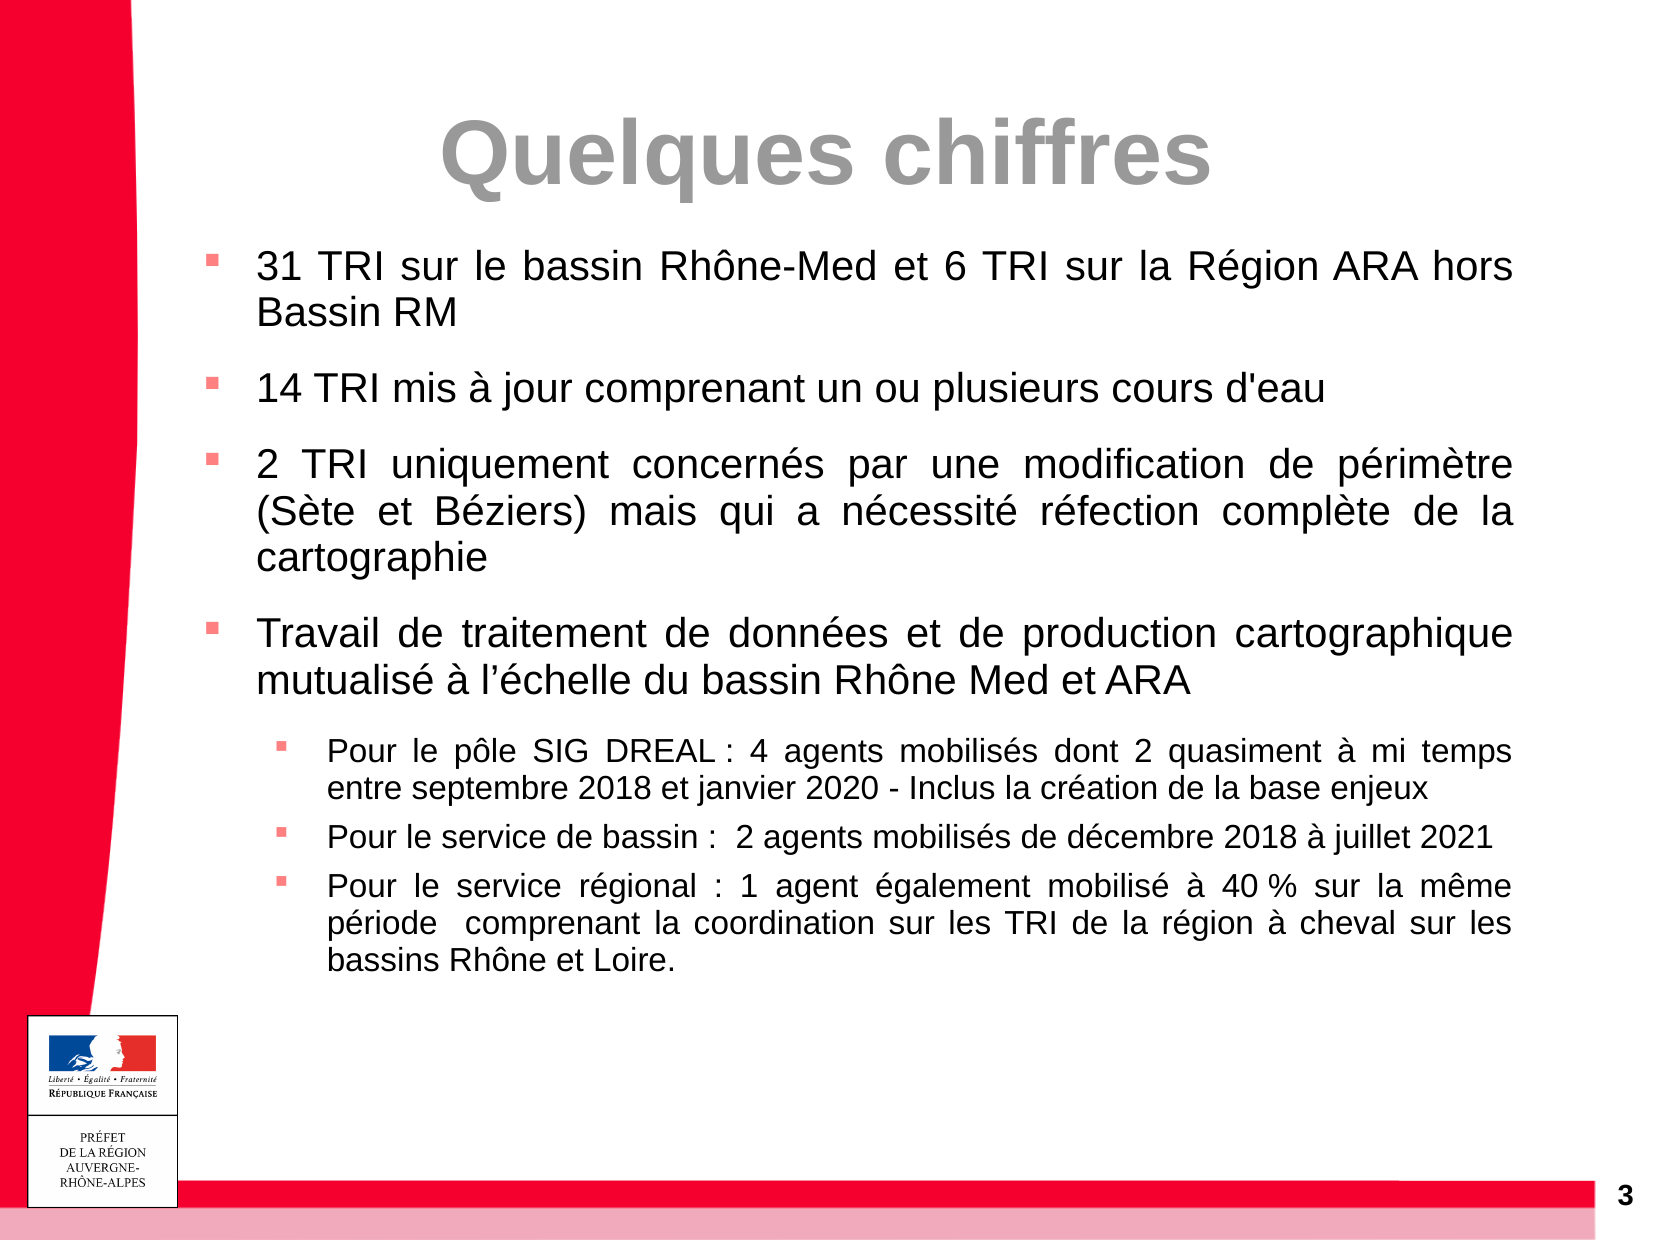

# Quelques chiffres
31 TRI sur le bassin Rhône-Med et 6 TRI sur la Région ARA hors Bassin RM
14 TRI mis à jour comprenant un ou plusieurs cours d'eau
2 TRI uniquement concernés par une modification de périmètre (Sète et Béziers) mais qui a nécessité réfection complète de la cartographie
Travail de traitement de données et de production cartographique mutualisé à l’échelle du bassin Rhône Med et ARA
Pour le pôle SIG DREAL : 4 agents mobilisés dont 2 quasiment à mi temps entre septembre 2018 et janvier 2020 - Inclus la création de la base enjeux
Pour le service de bassin : 2 agents mobilisés de décembre 2018 à juillet 2021
Pour le service régional : 1 agent également mobilisé à 40 % sur la même période comprenant la coordination sur les TRI de la région à cheval sur les bassins Rhône et Loire.
3